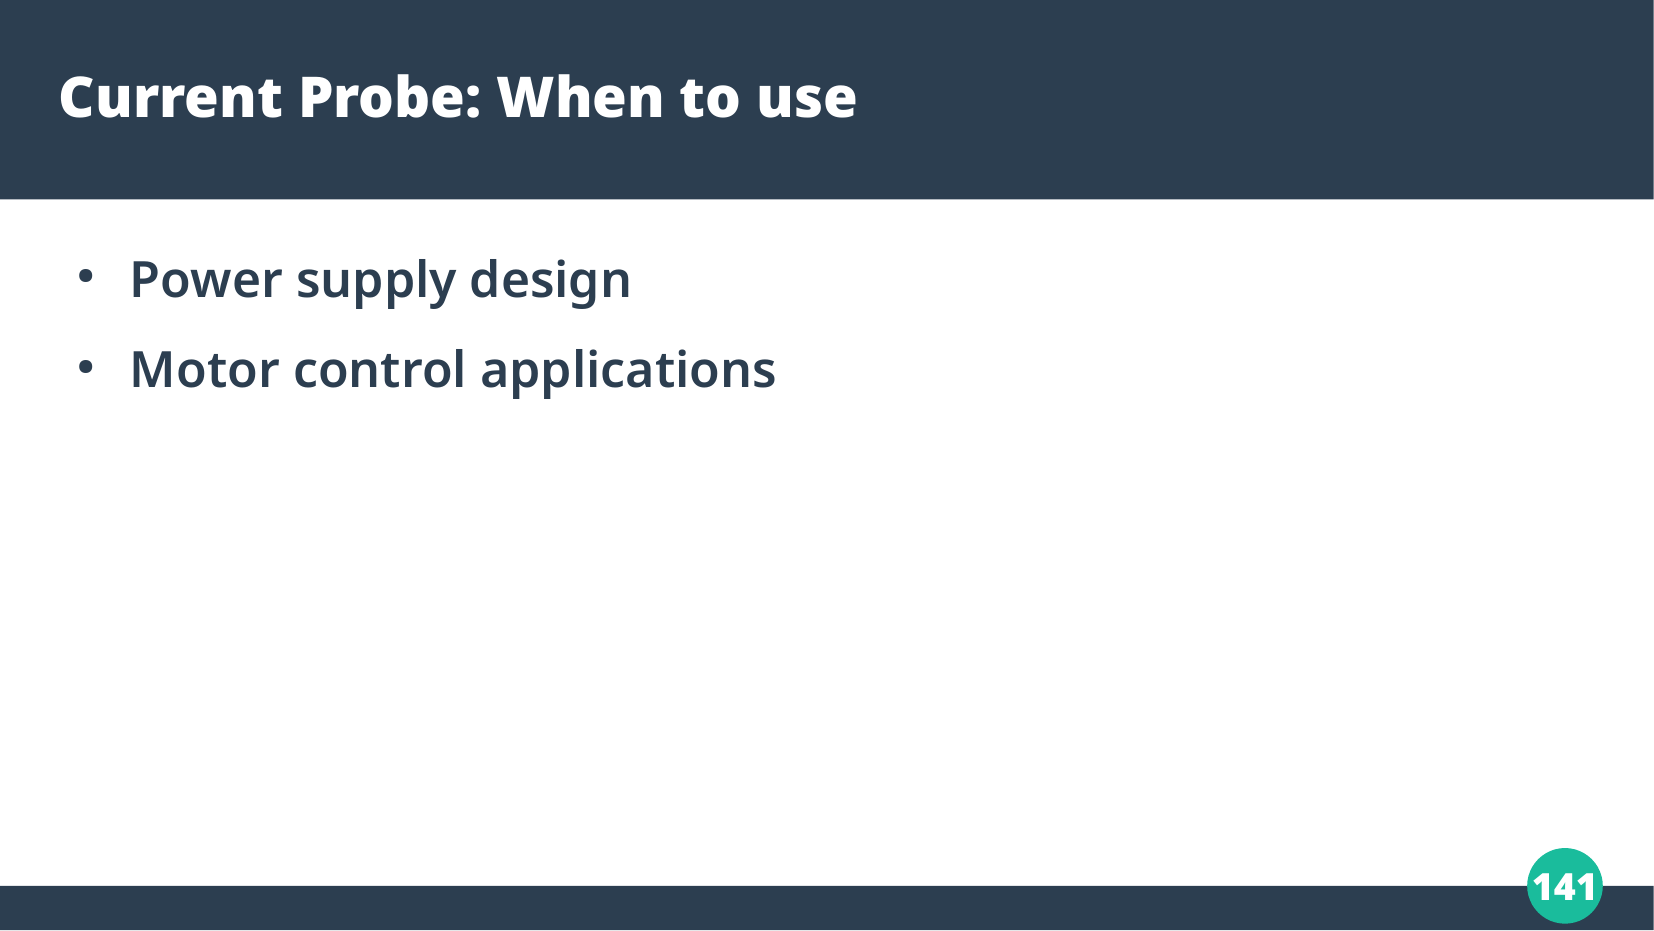

# Current Probe: When to use
Power supply design
Motor control applications